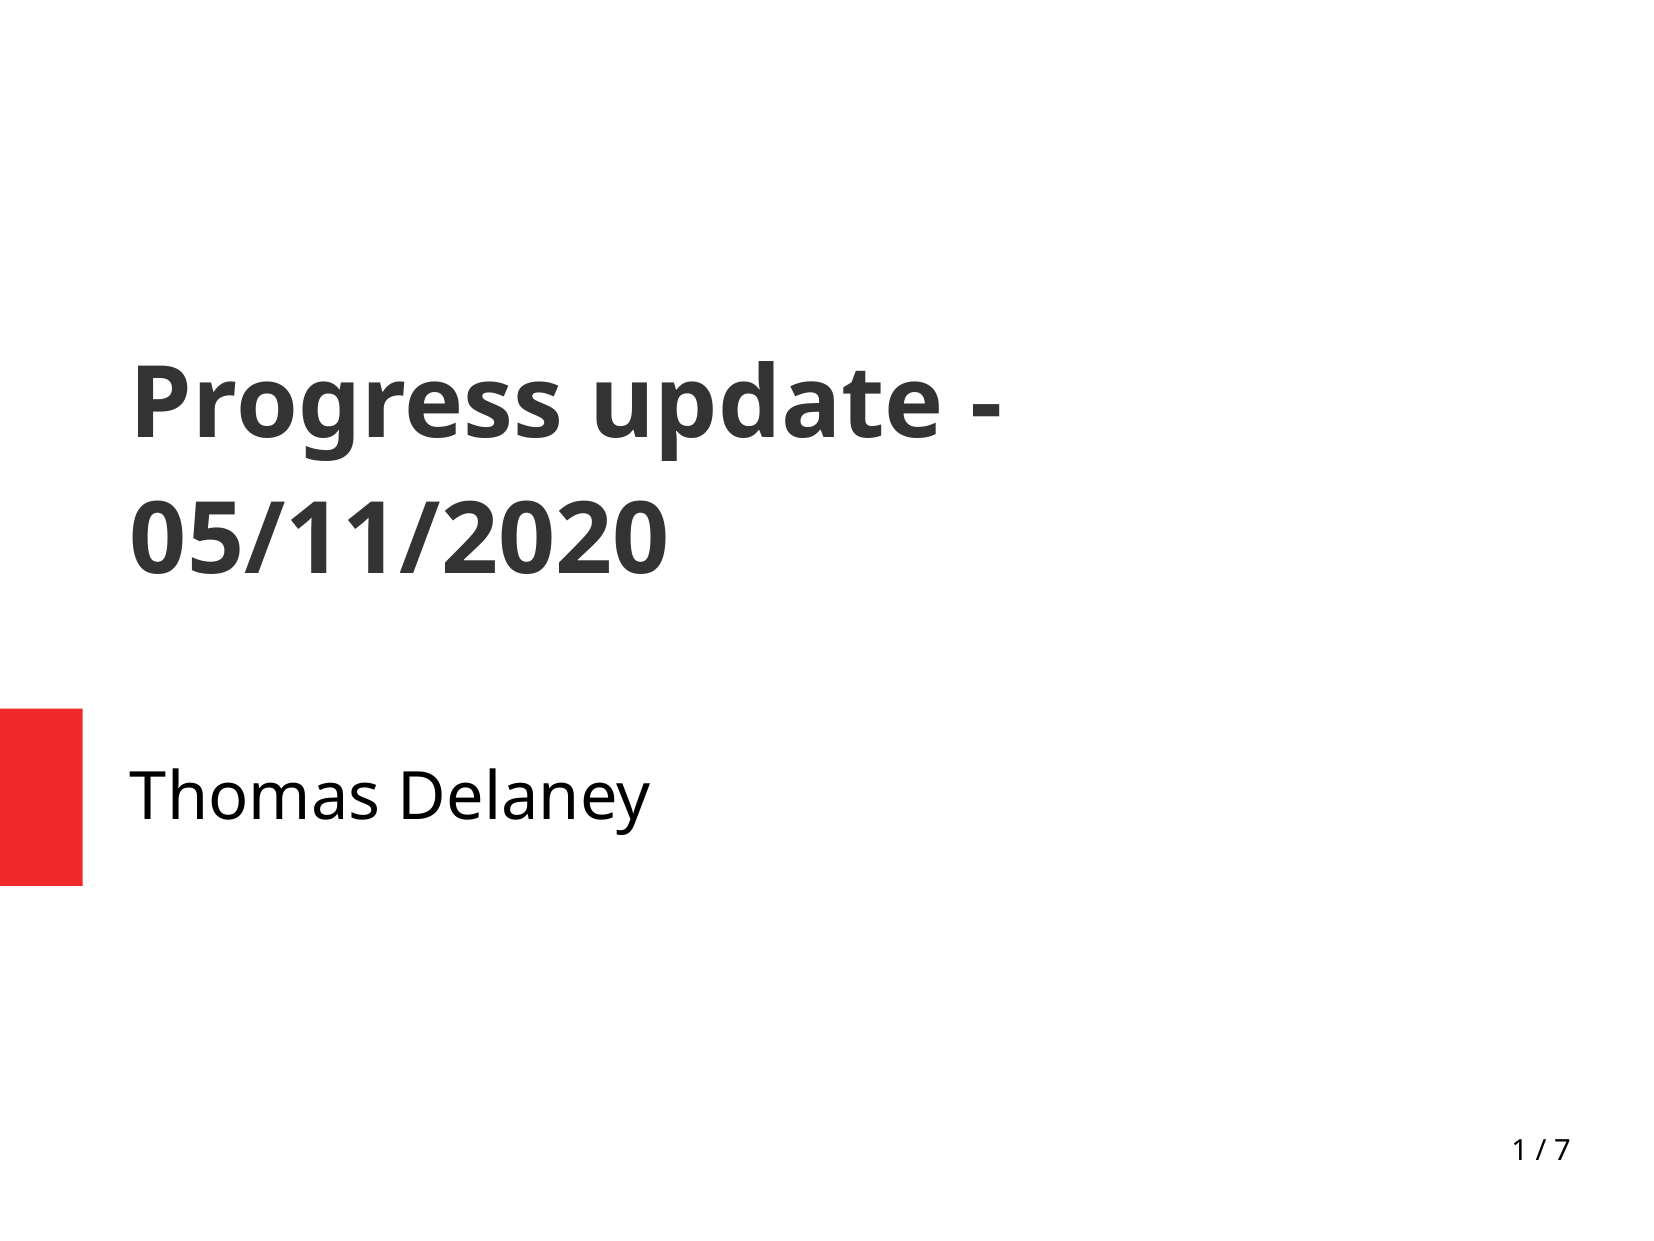

# Progress update - 05/11/2020
Thomas Delaney
1